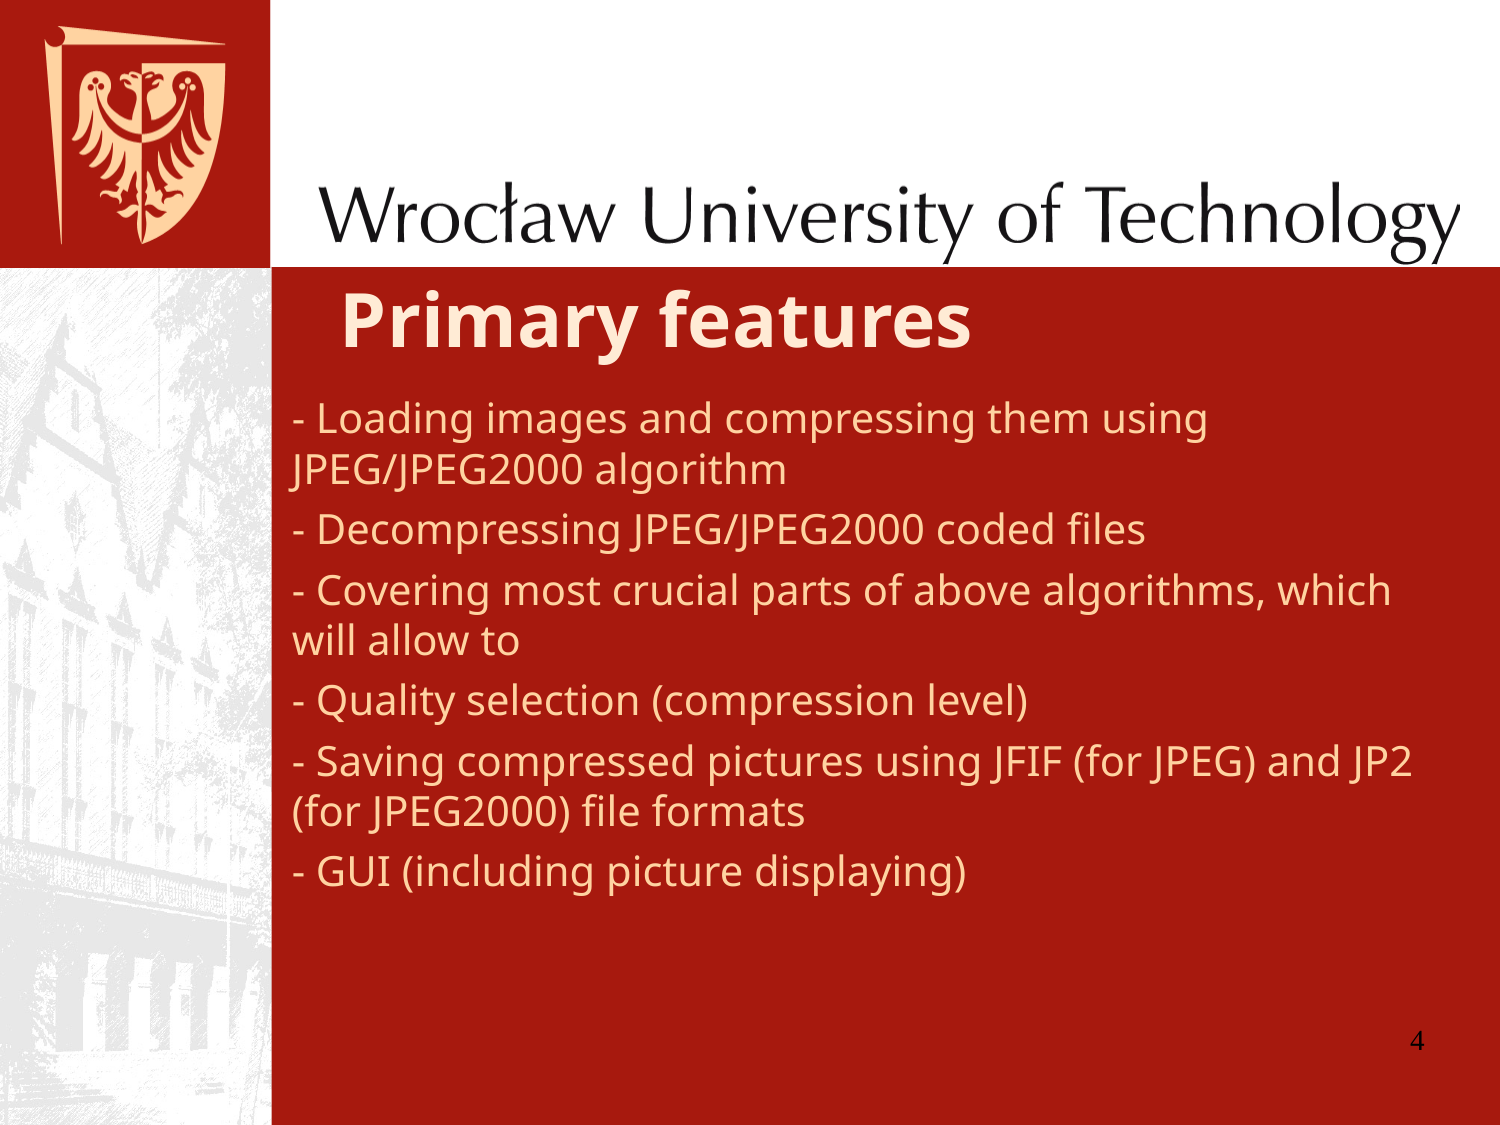

# Primary features
- Loading images and compressing them using JPEG/JPEG2000 algorithm
- Decompressing JPEG/JPEG2000 coded files
- Covering most crucial parts of above algorithms, which will allow to
- Quality selection (compression level)
- Saving compressed pictures using JFIF (for JPEG) and JP2 (for JPEG2000) file formats
- GUI (including picture displaying)
4